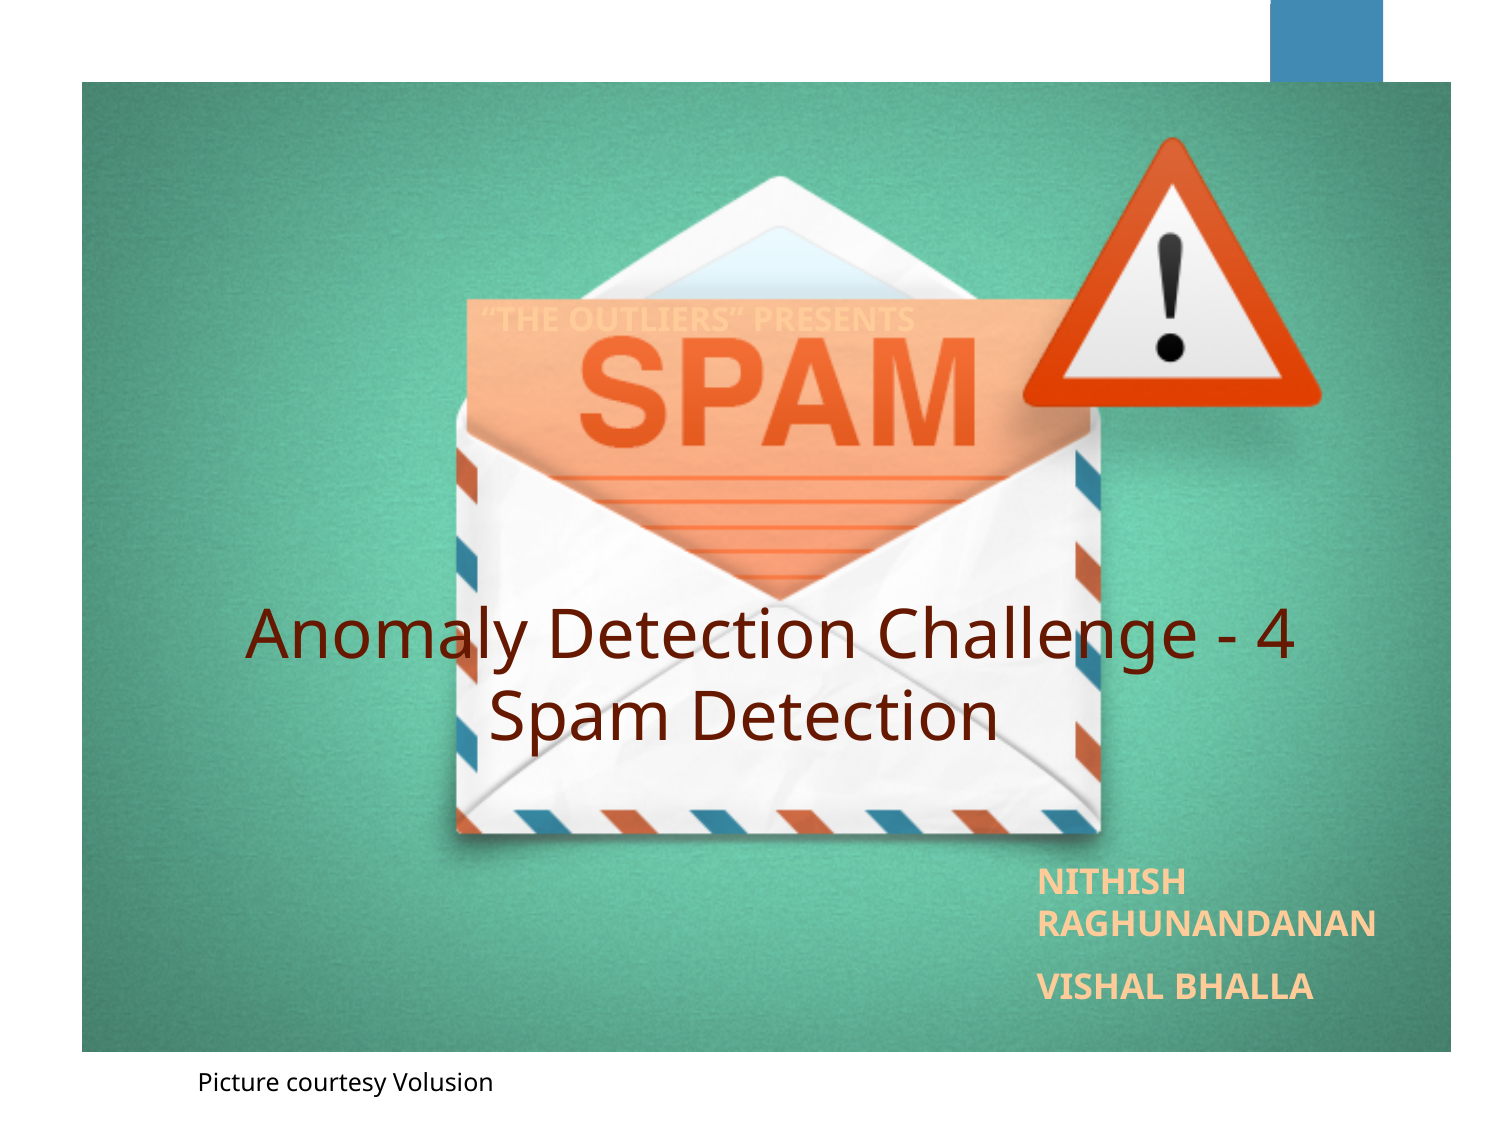

“The Outliers” presents
# Anomaly Detection Challenge - 4 Spam Detection
Nithish Raghunandanan
Vishal Bhalla
Picture courtesy Volusion